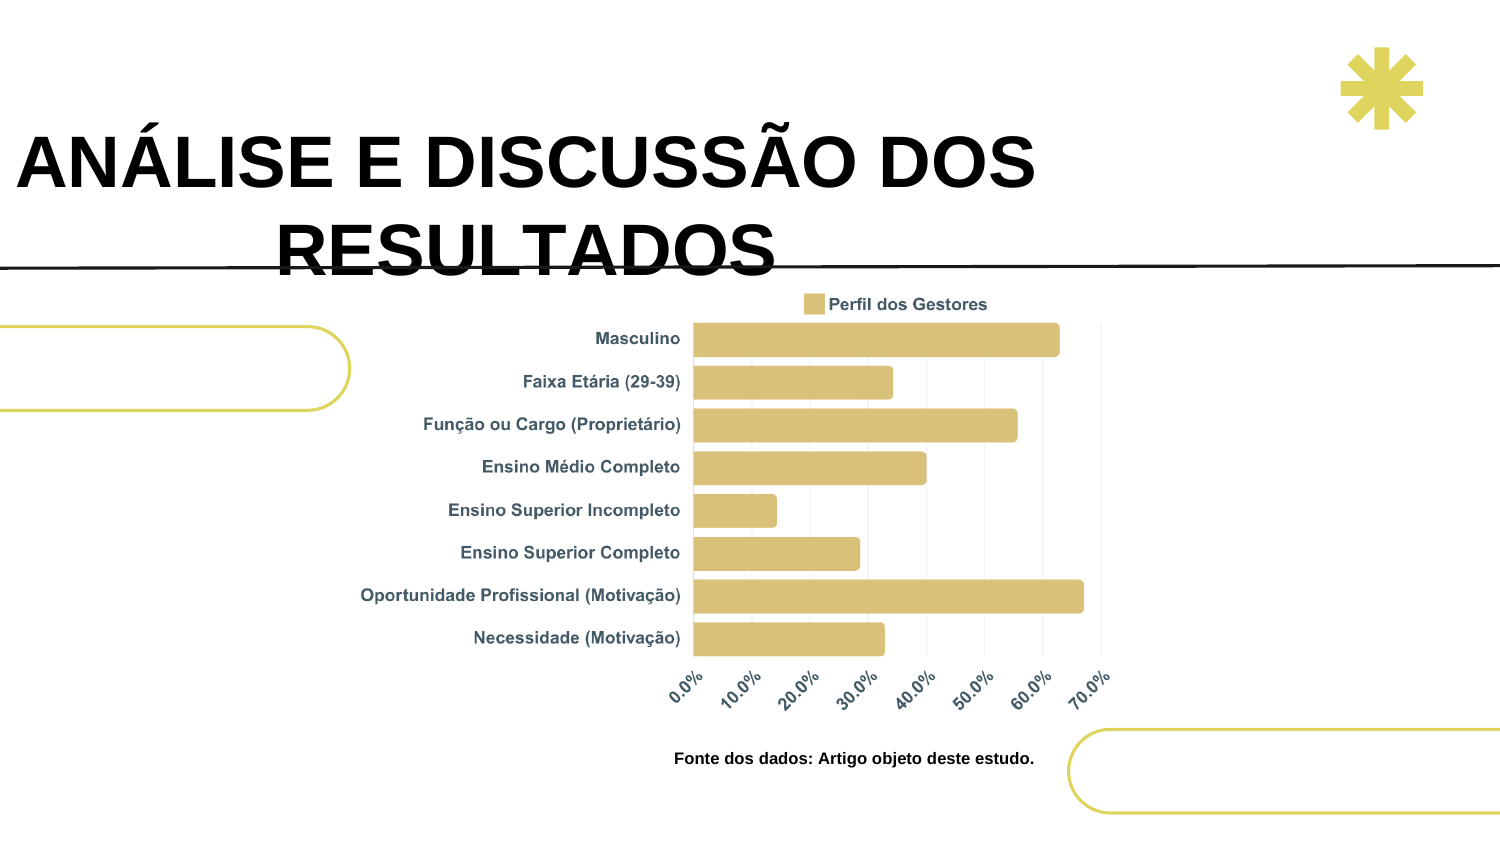

# ANÁLISE E DISCUSSÃO DOS RESULTADOS
Fonte dos dados: Artigo objeto deste estudo.